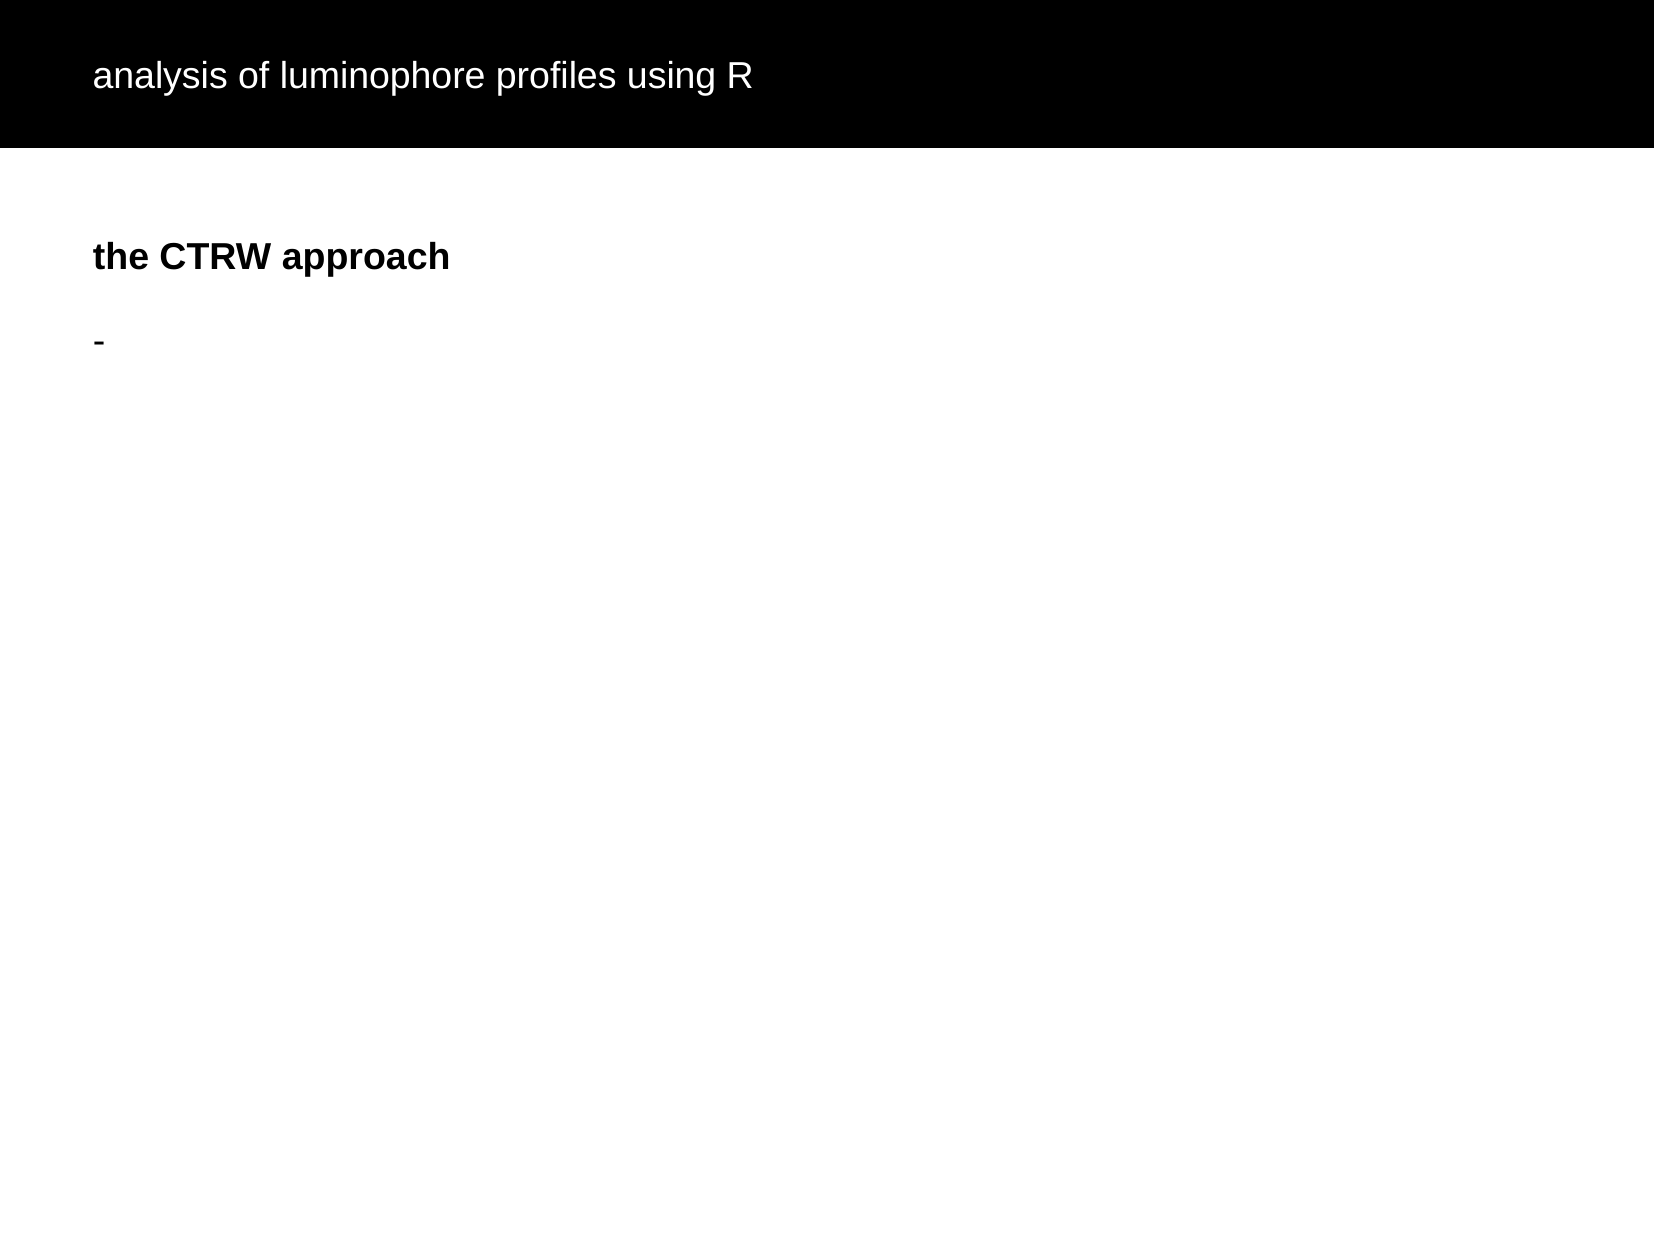

analysis of luminophore profiles using R
the CTRW approach
-